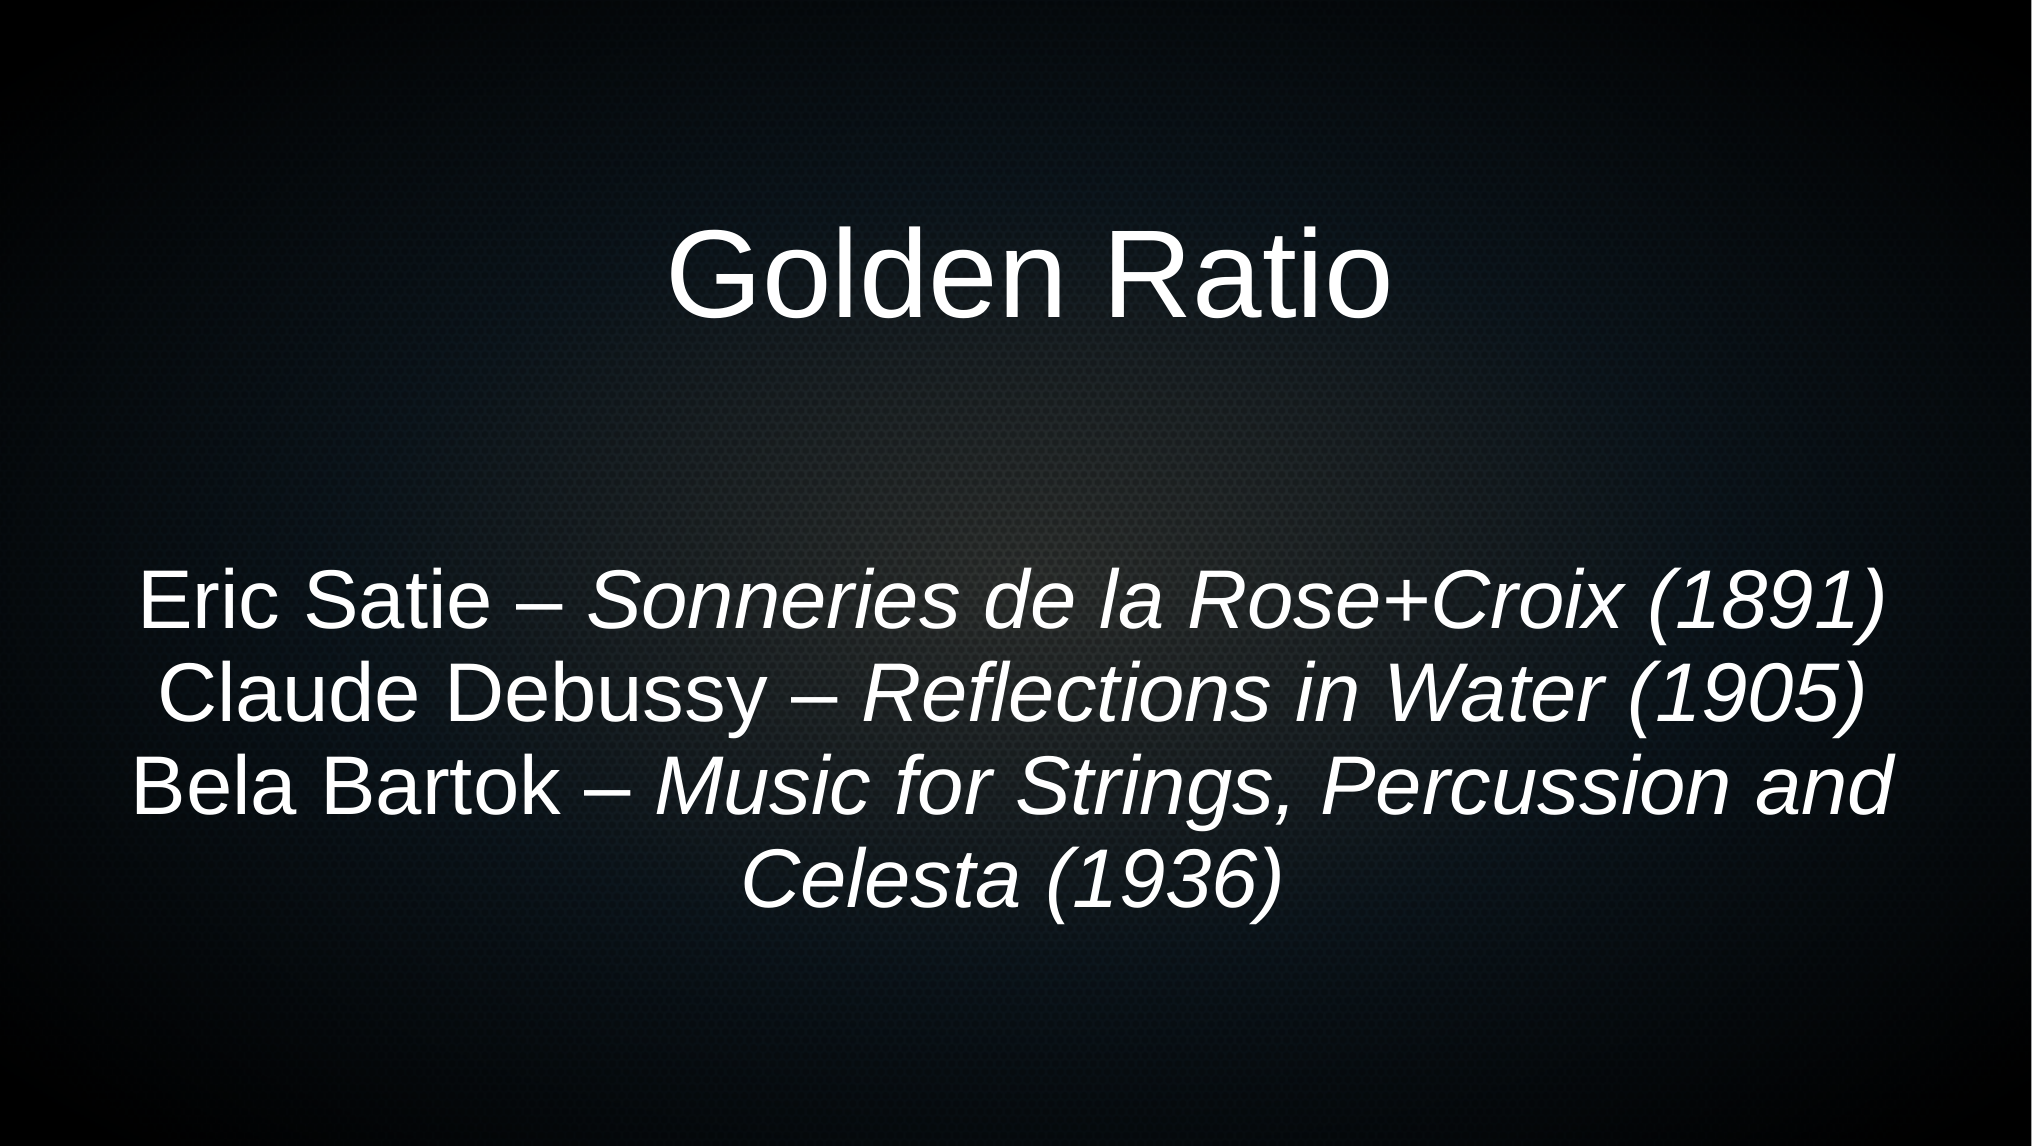

# Golden Ratio
Eric Satie – Sonneries de la Rose+Croix (1891)
Claude Debussy – Reflections in Water (1905)
Bela Bartok – Music for Strings, Percussion and Celesta (1936)